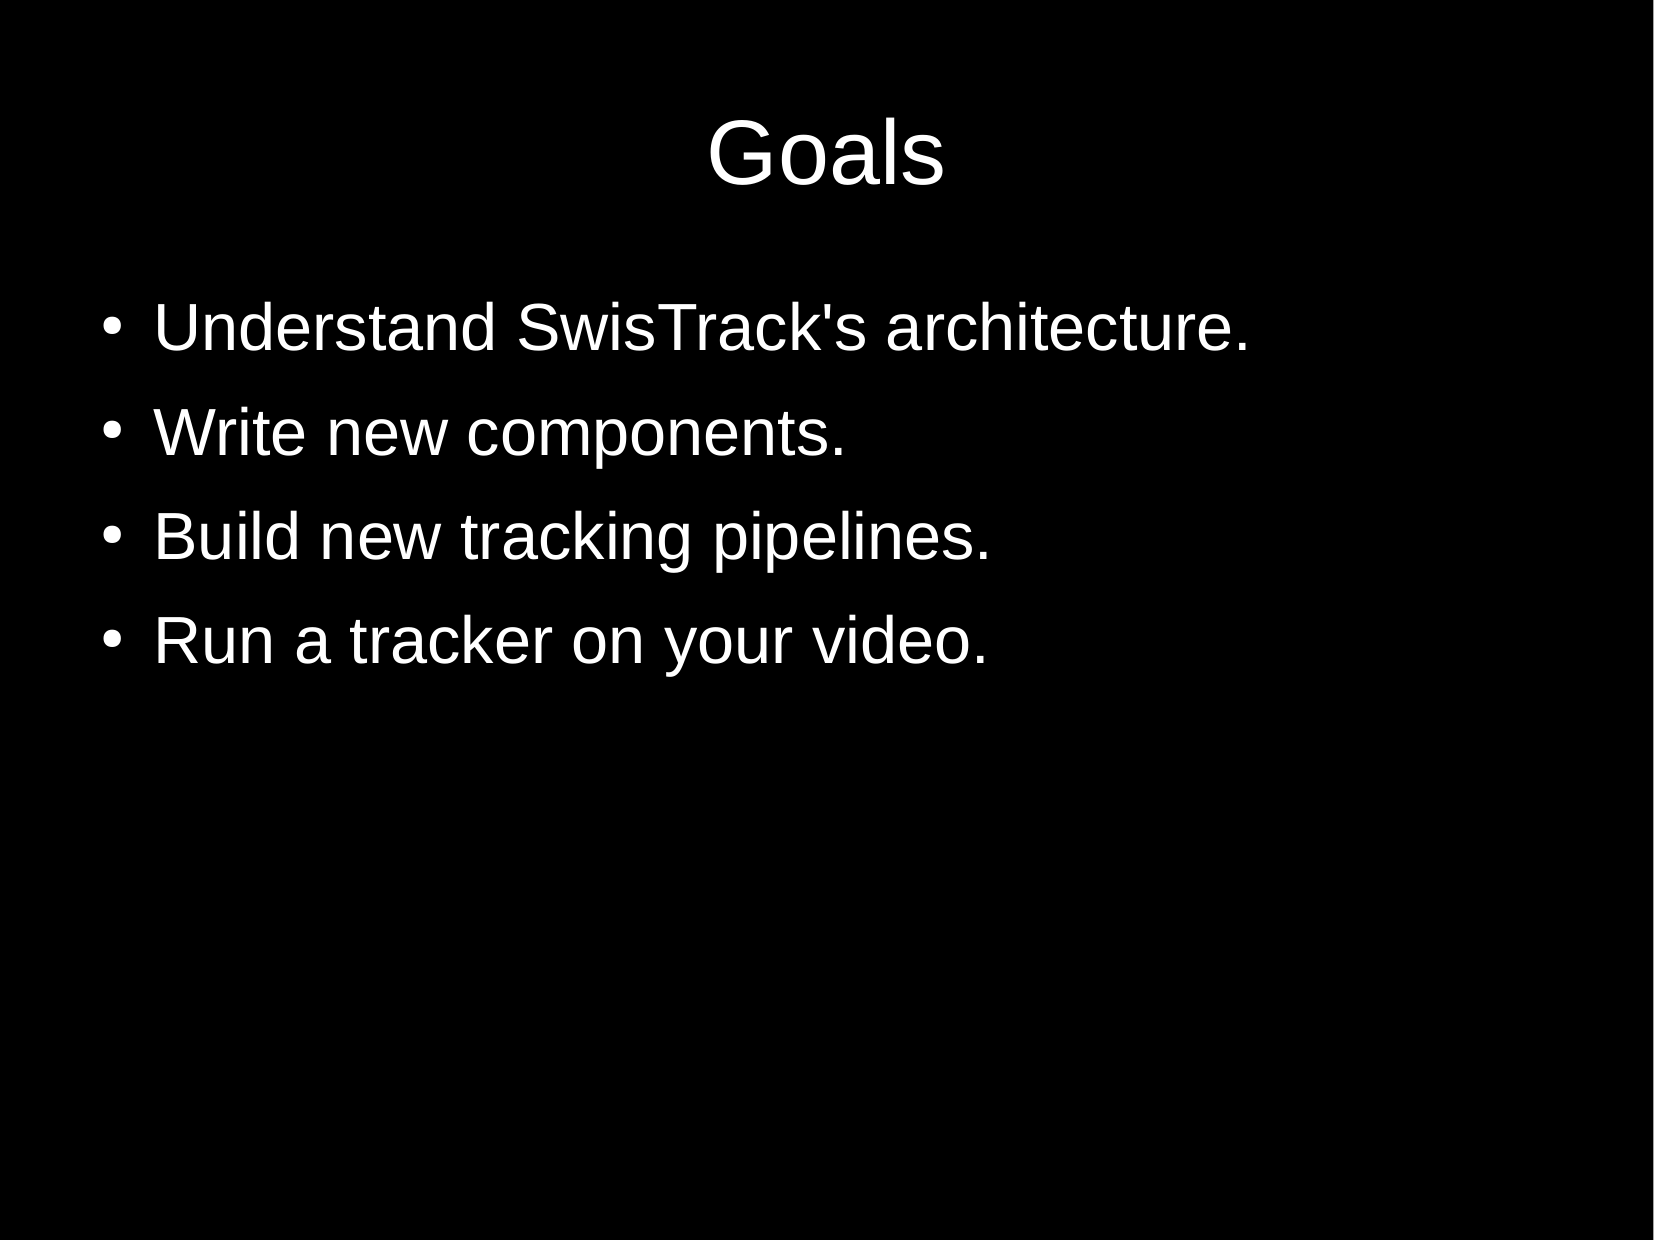

# Goals
Understand SwisTrack's architecture.
Write new components.
Build new tracking pipelines.
Run a tracker on your video.